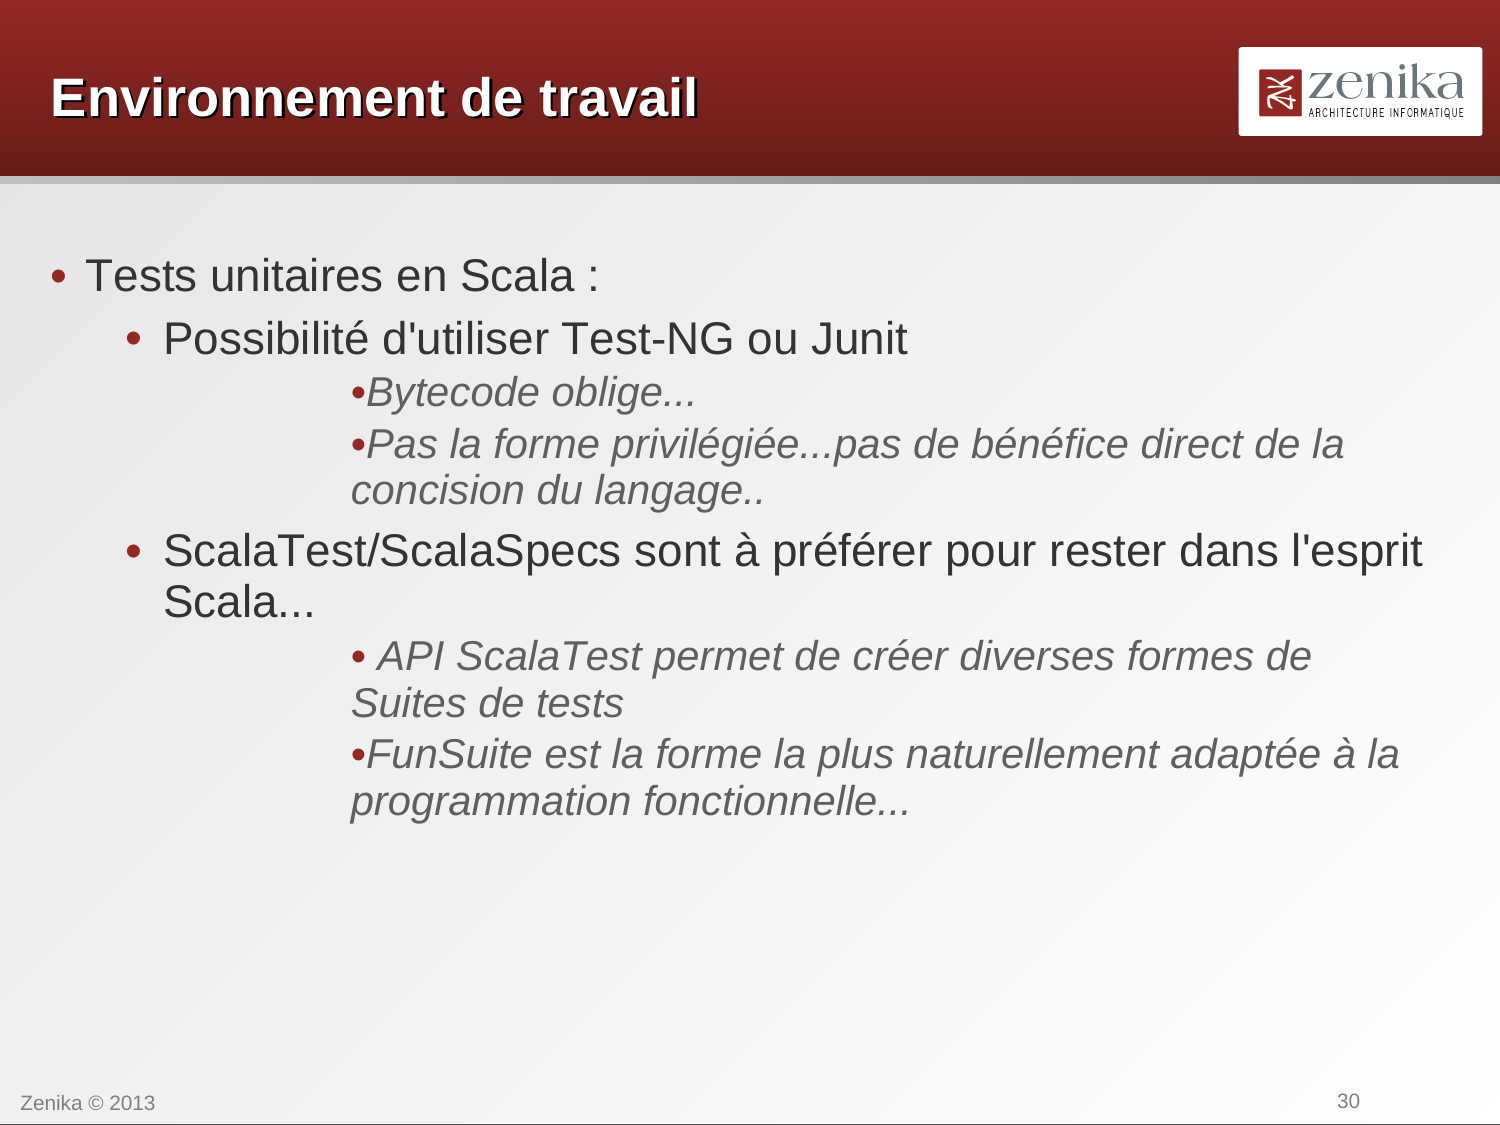

# Environnement de travail
Tests unitaires en Scala :
Possibilité d'utiliser Test-NG ou Junit
Bytecode oblige...
Pas la forme privilégiée...pas de bénéfice direct de la concision du langage..
ScalaTest/ScalaSpecs sont à préférer pour rester dans l'esprit Scala...
 API ScalaTest permet de créer diverses formes de Suites de tests
FunSuite est la forme la plus naturellement adaptée à la programmation fonctionnelle...